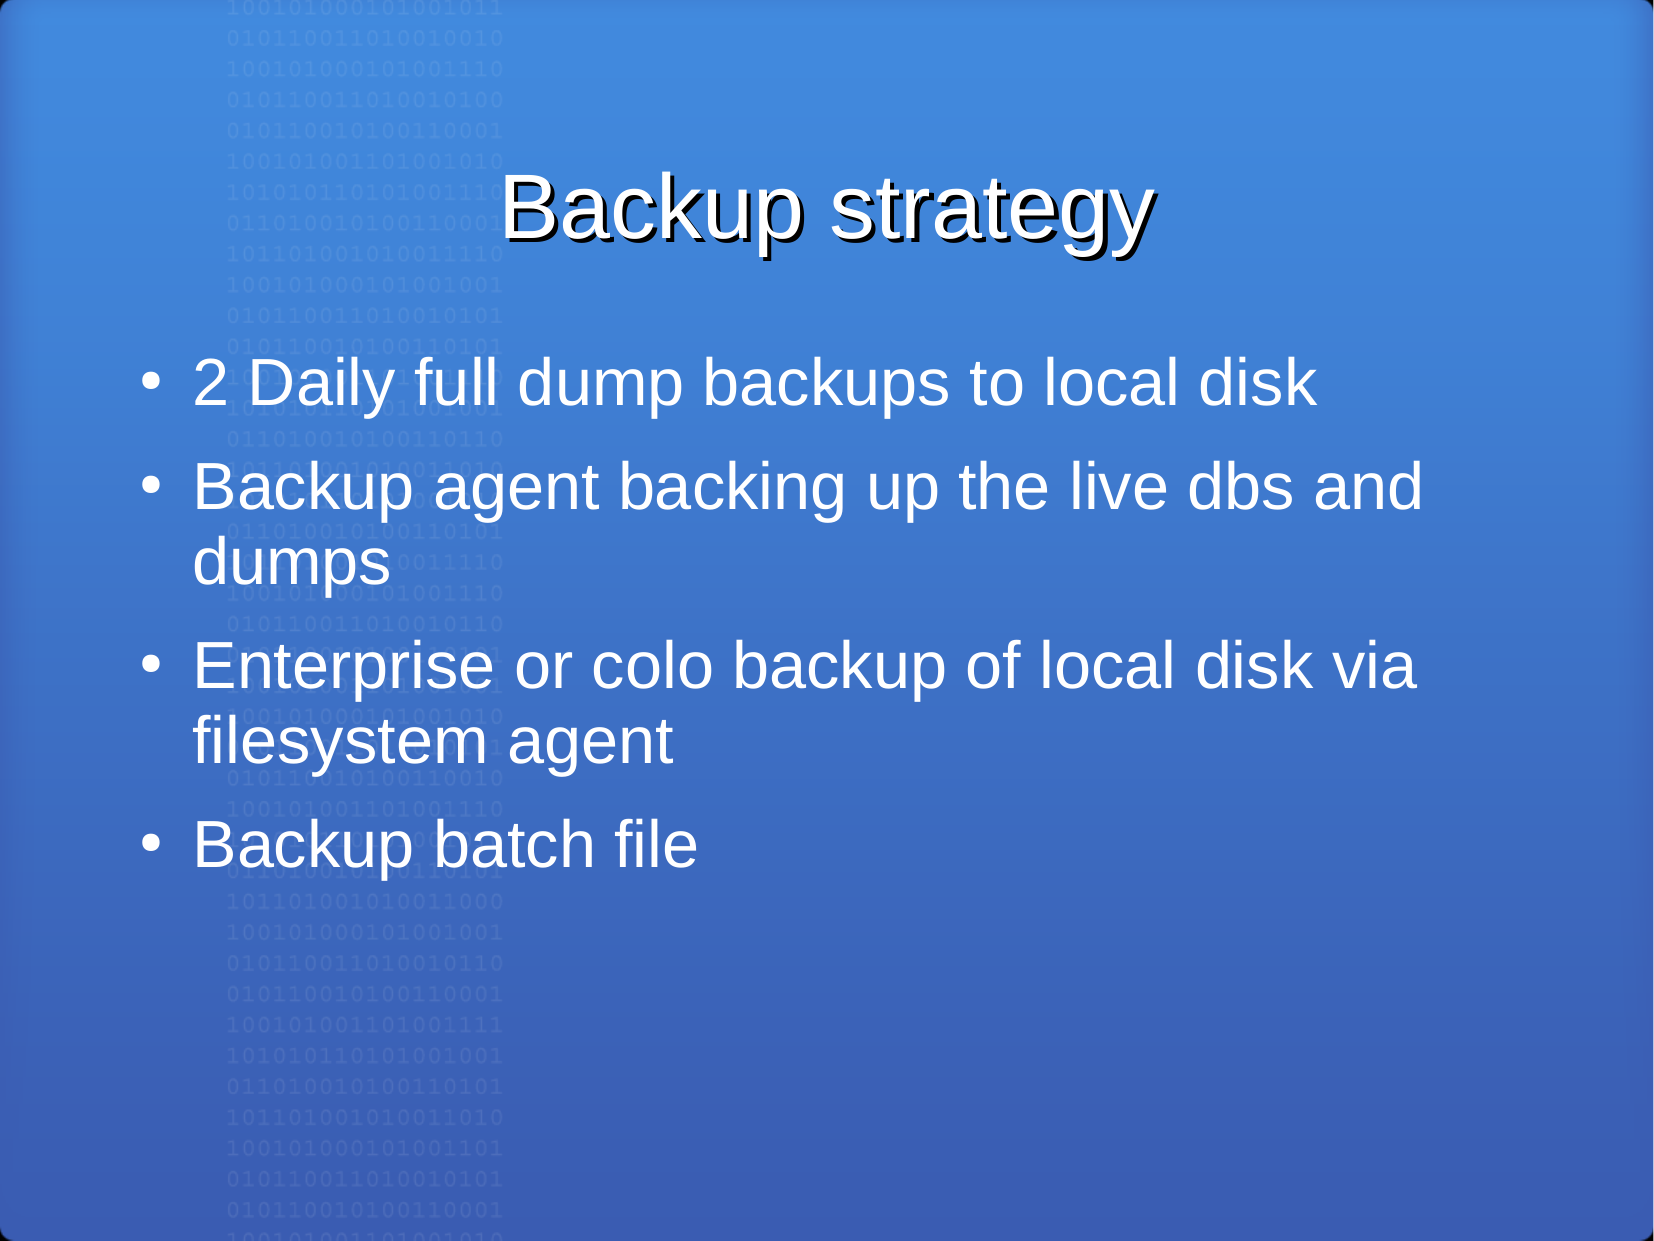

# Backup strategy
2 Daily full dump backups to local disk
Backup agent backing up the live dbs and dumps
Enterprise or colo backup of local disk via filesystem agent
Backup batch file